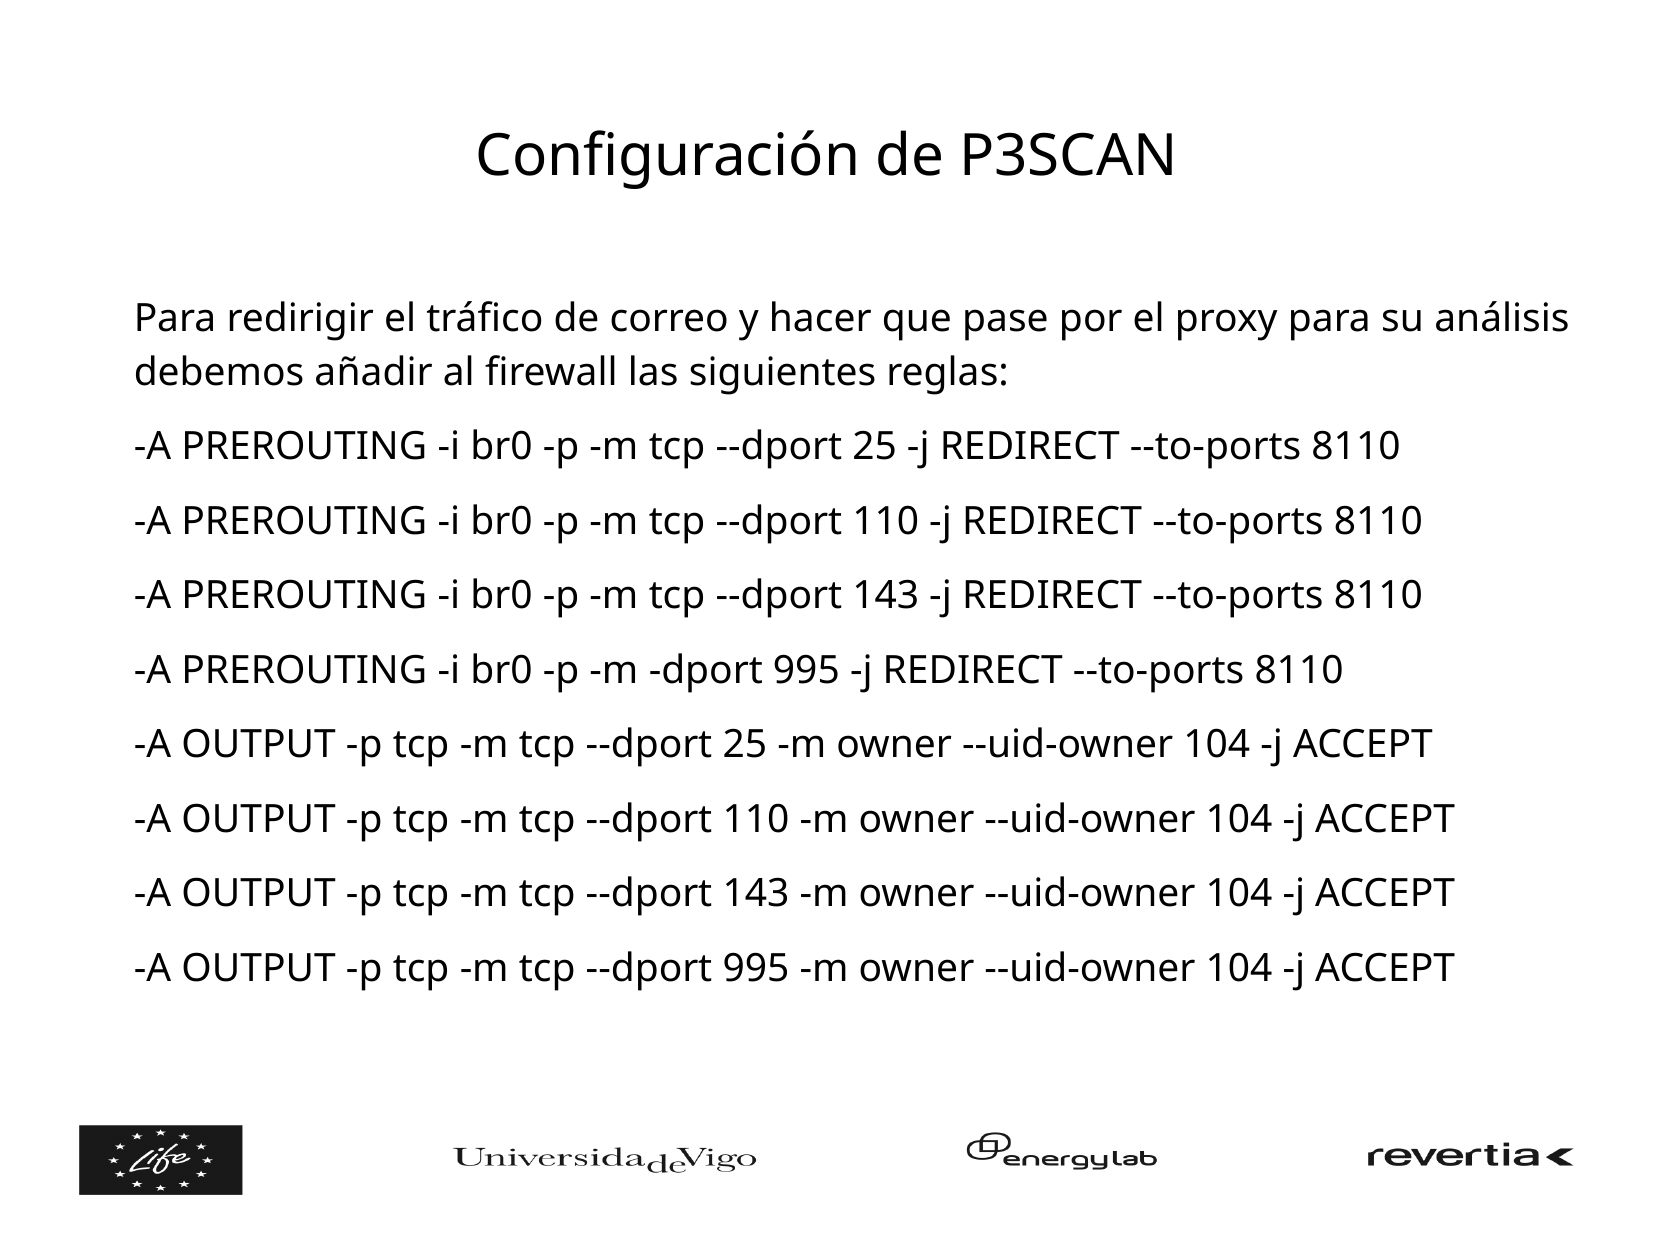

# Configuración de P3SCAN
Para redirigir el tráfico de correo y hacer que pase por el proxy para su análisis debemos añadir al firewall las siguientes reglas:
-A PREROUTING -i br0 -p -m tcp --dport 25 -j REDIRECT --to-ports 8110
-A PREROUTING -i br0 -p -m tcp --dport 110 -j REDIRECT --to-ports 8110
-A PREROUTING -i br0 -p -m tcp --dport 143 -j REDIRECT --to-ports 8110
-A PREROUTING -i br0 -p -m -dport 995 -j REDIRECT --to-ports 8110
-A OUTPUT -p tcp -m tcp --dport 25 -m owner --uid-owner 104 -j ACCEPT
-A OUTPUT -p tcp -m tcp --dport 110 -m owner --uid-owner 104 -j ACCEPT
-A OUTPUT -p tcp -m tcp --dport 143 -m owner --uid-owner 104 -j ACCEPT
-A OUTPUT -p tcp -m tcp --dport 995 -m owner --uid-owner 104 -j ACCEPT